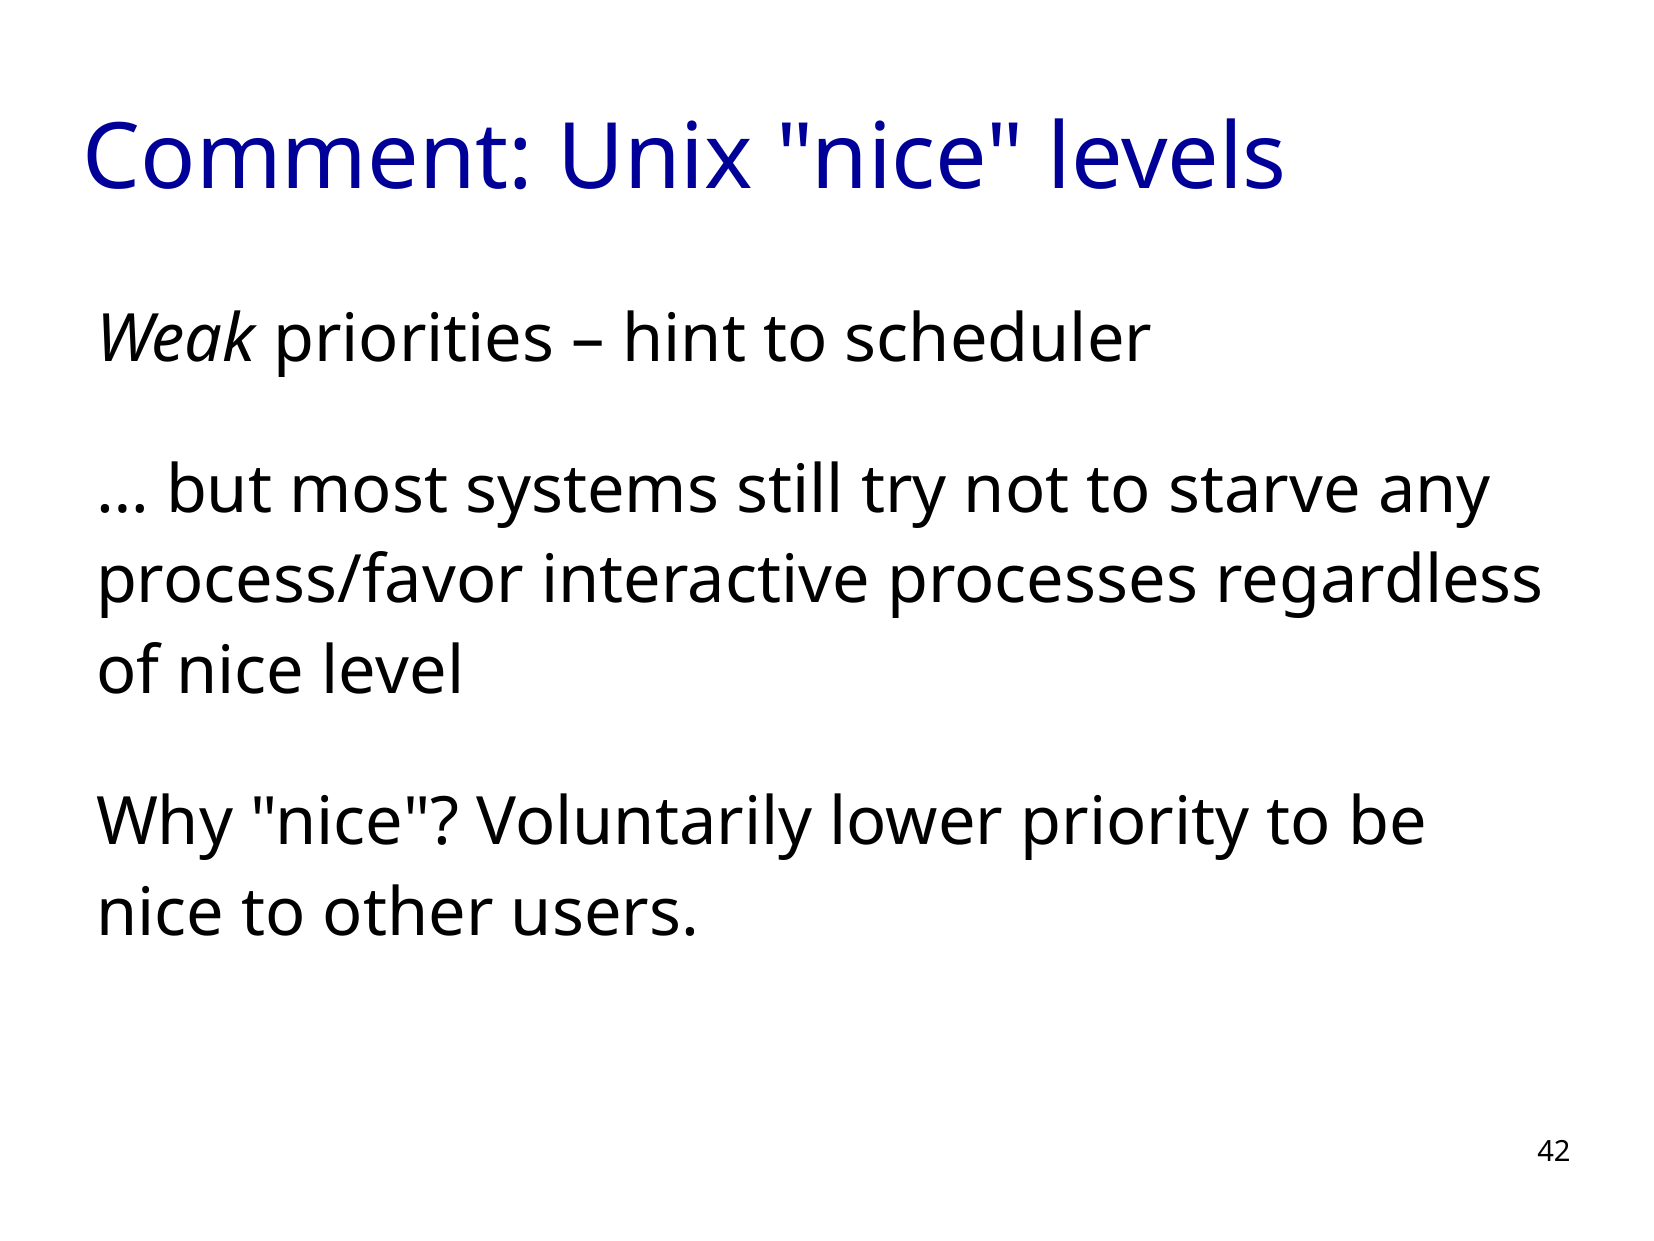

# Comment: Unix "nice" levels
Weak priorities – hint to scheduler
… but most systems still try not to starve any process/favor interactive processes regardless of nice level
Why "nice"? Voluntarily lower priority to be nice to other users.
42